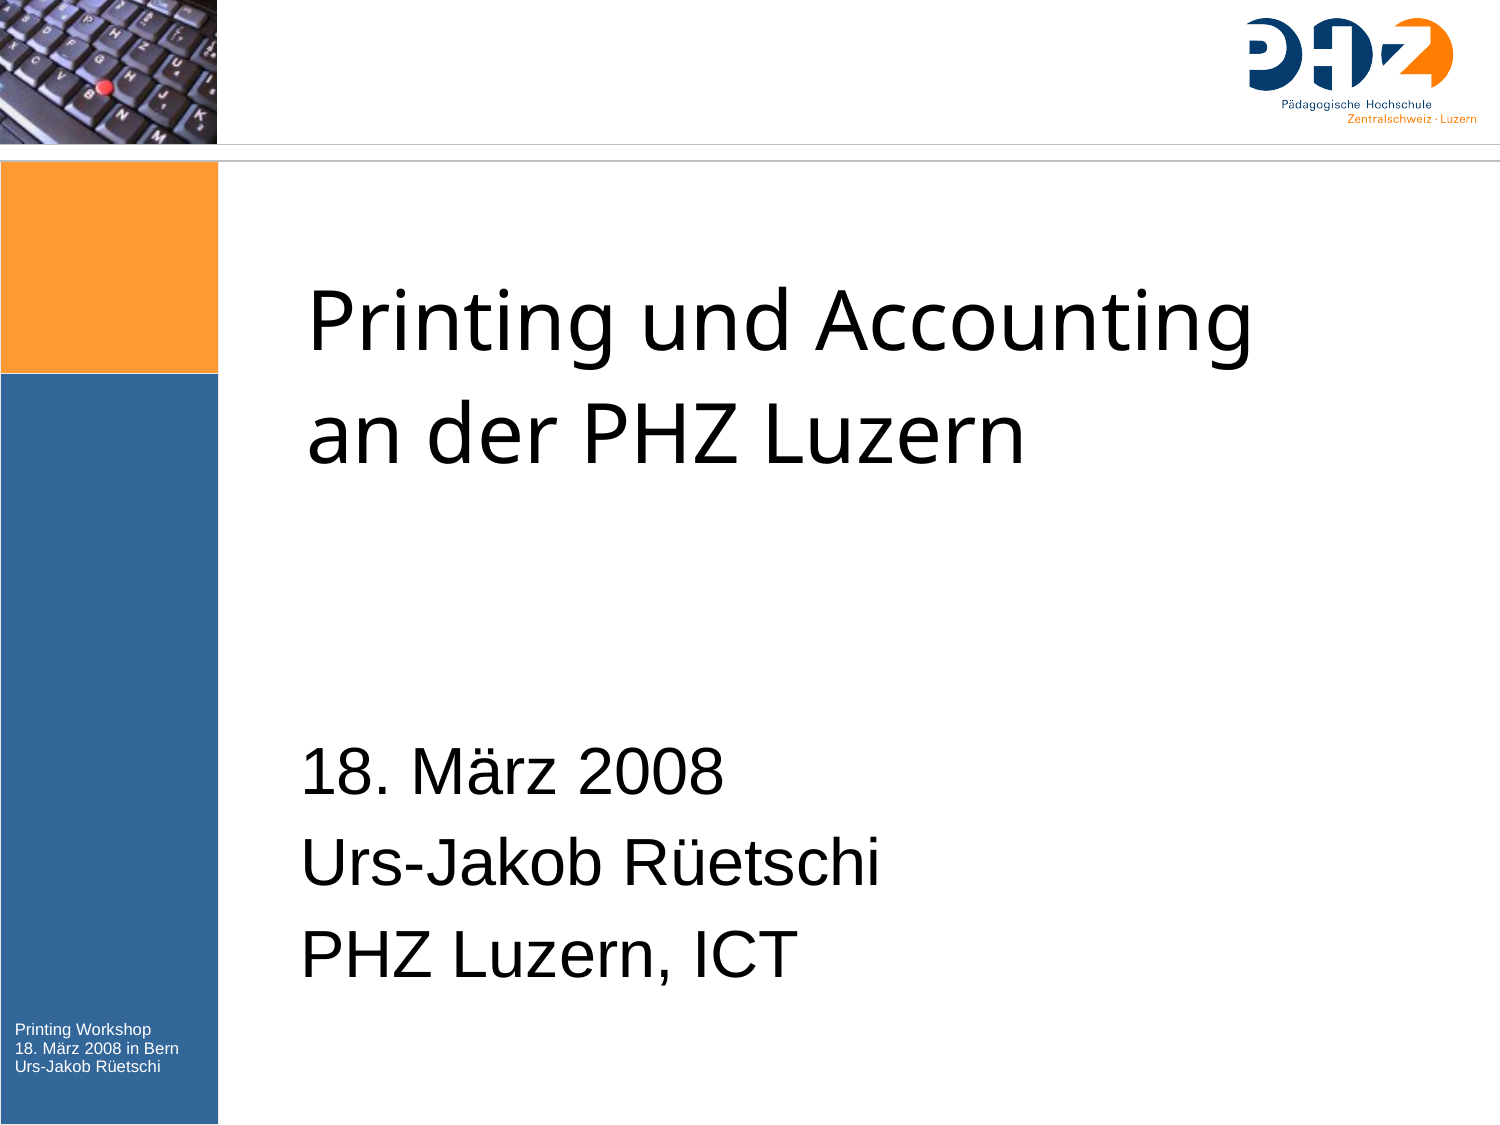

# Printing und Accounting an der PHZ Luzern
18. März 2008
Urs-Jakob Rüetschi
PHZ Luzern, ICT